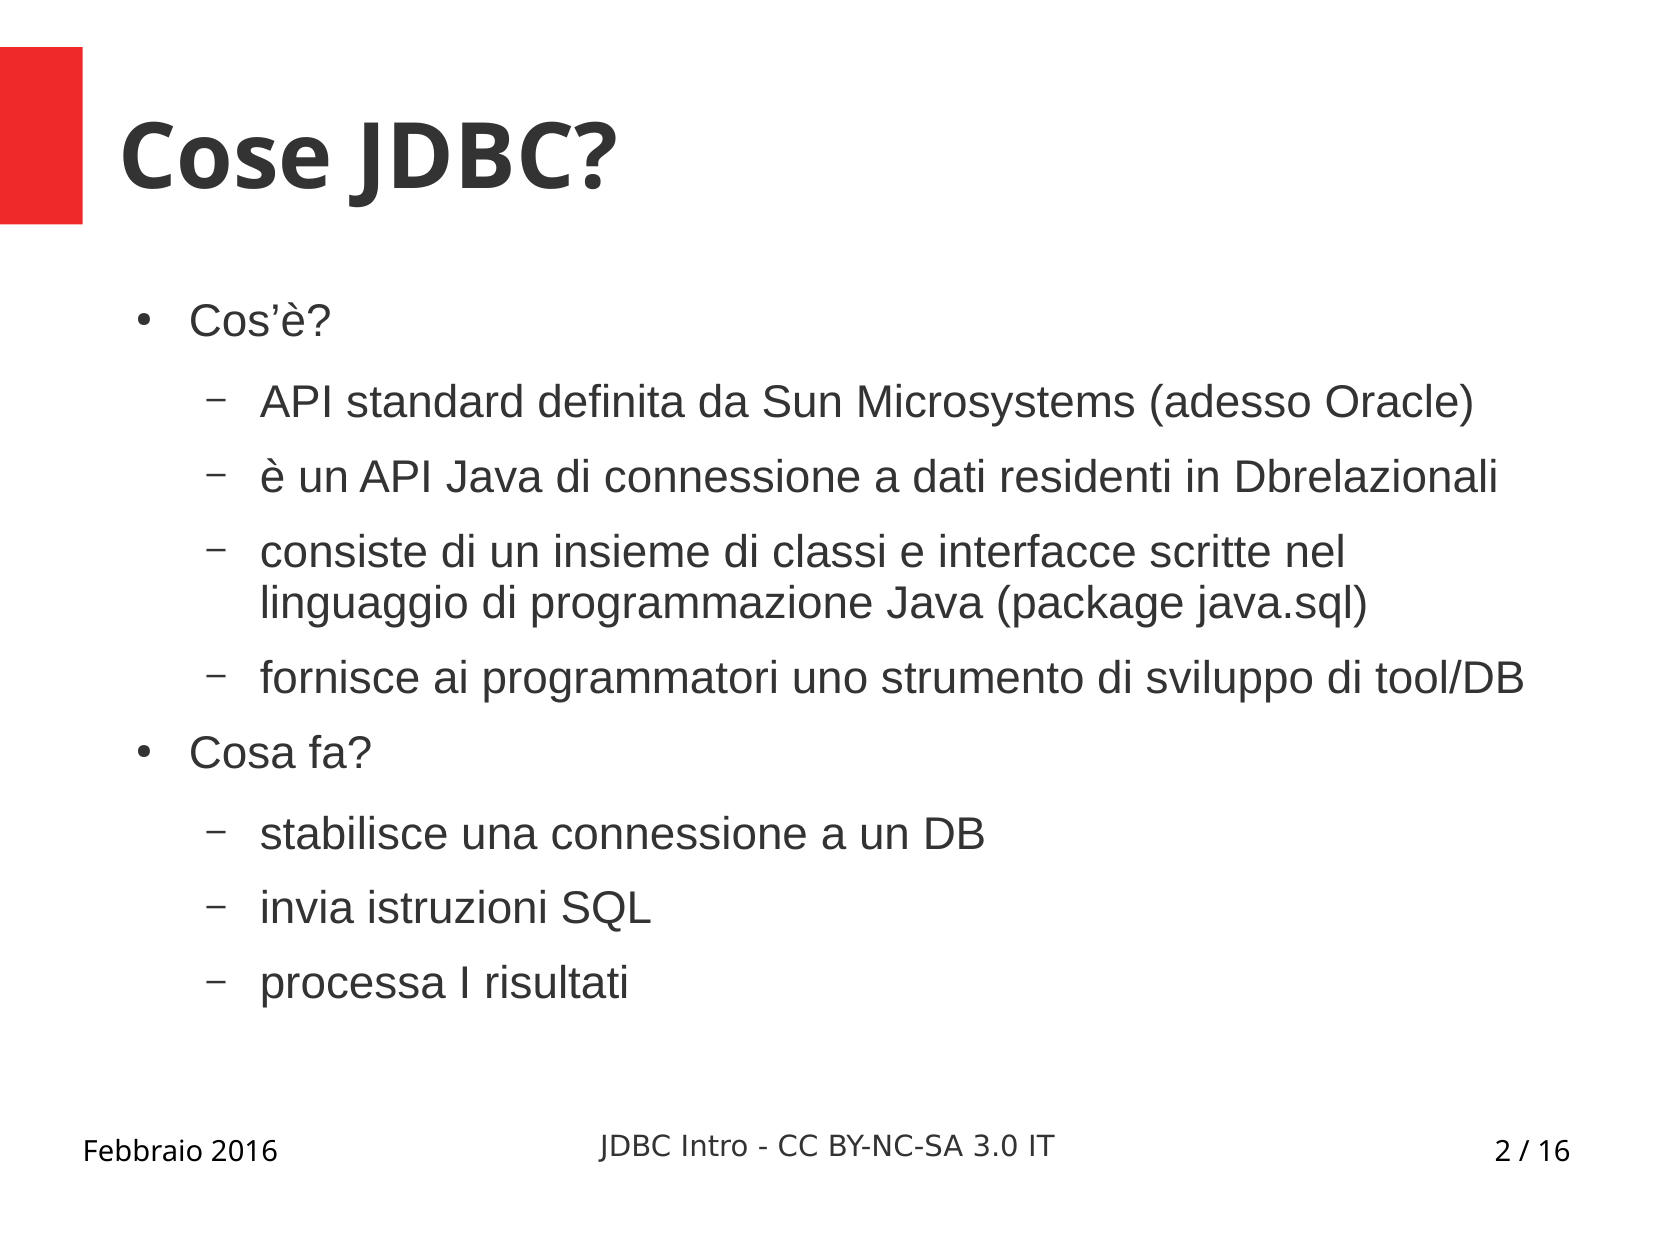

# Cose JDBC?
Cos’è?
API standard definita da Sun Microsystems (adesso Oracle)
è un API Java di connessione a dati residenti in Dbrelazionali
consiste di un insieme di classi e interfacce scritte nel linguaggio di programmazione Java (package java.sql)
fornisce ai programmatori uno strumento di sviluppo di tool/DB
Cosa fa?
stabilisce una connessione a un DB
invia istruzioni SQL
processa I risultati
2